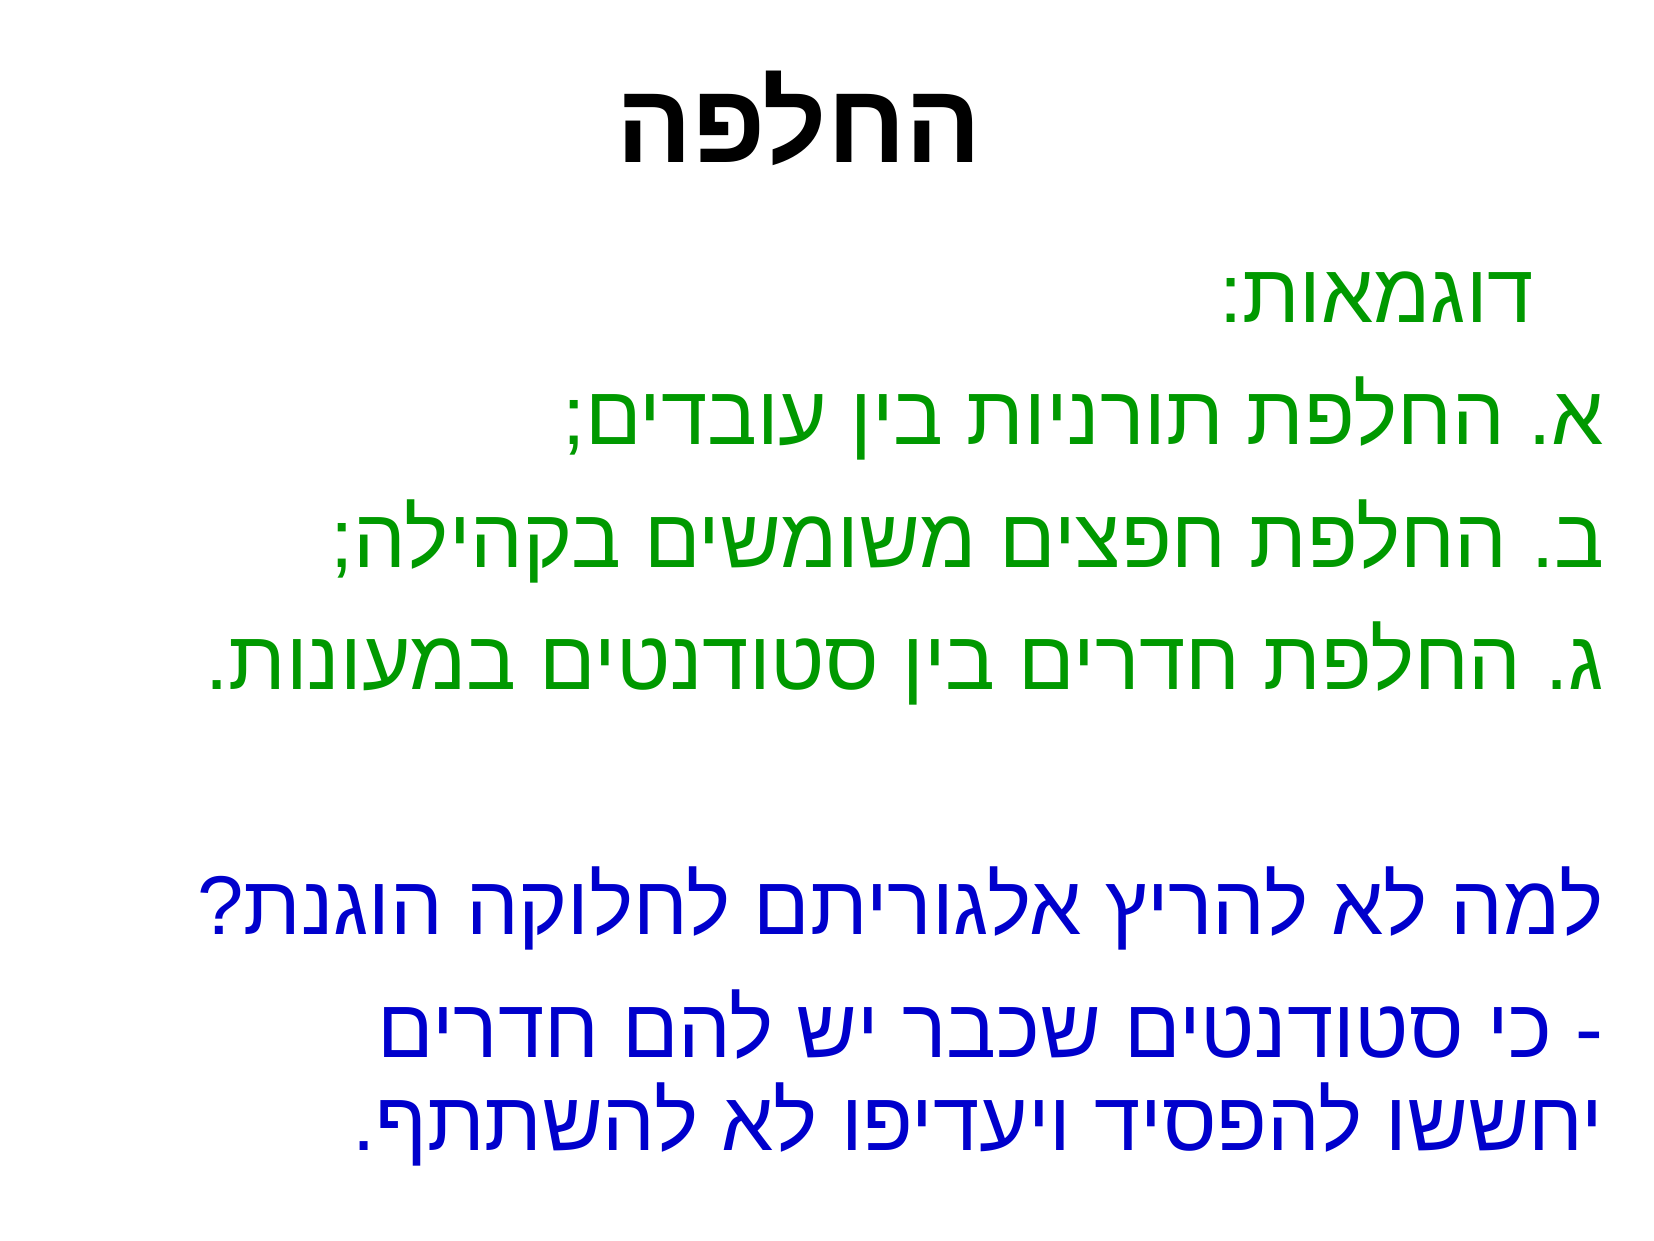

# החלפה
דוגמאות:
א. החלפת תורניות בין עובדים;
ב. החלפת חפצים משומשים בקהילה;
ג. החלפת חדרים בין סטודנטים במעונות.
למה לא להריץ אלגוריתם לחלוקה הוגנת?
- כי סטודנטים שכבר יש להם חדרים
יחששו להפסיד ויעדיפו לא להשתתף.